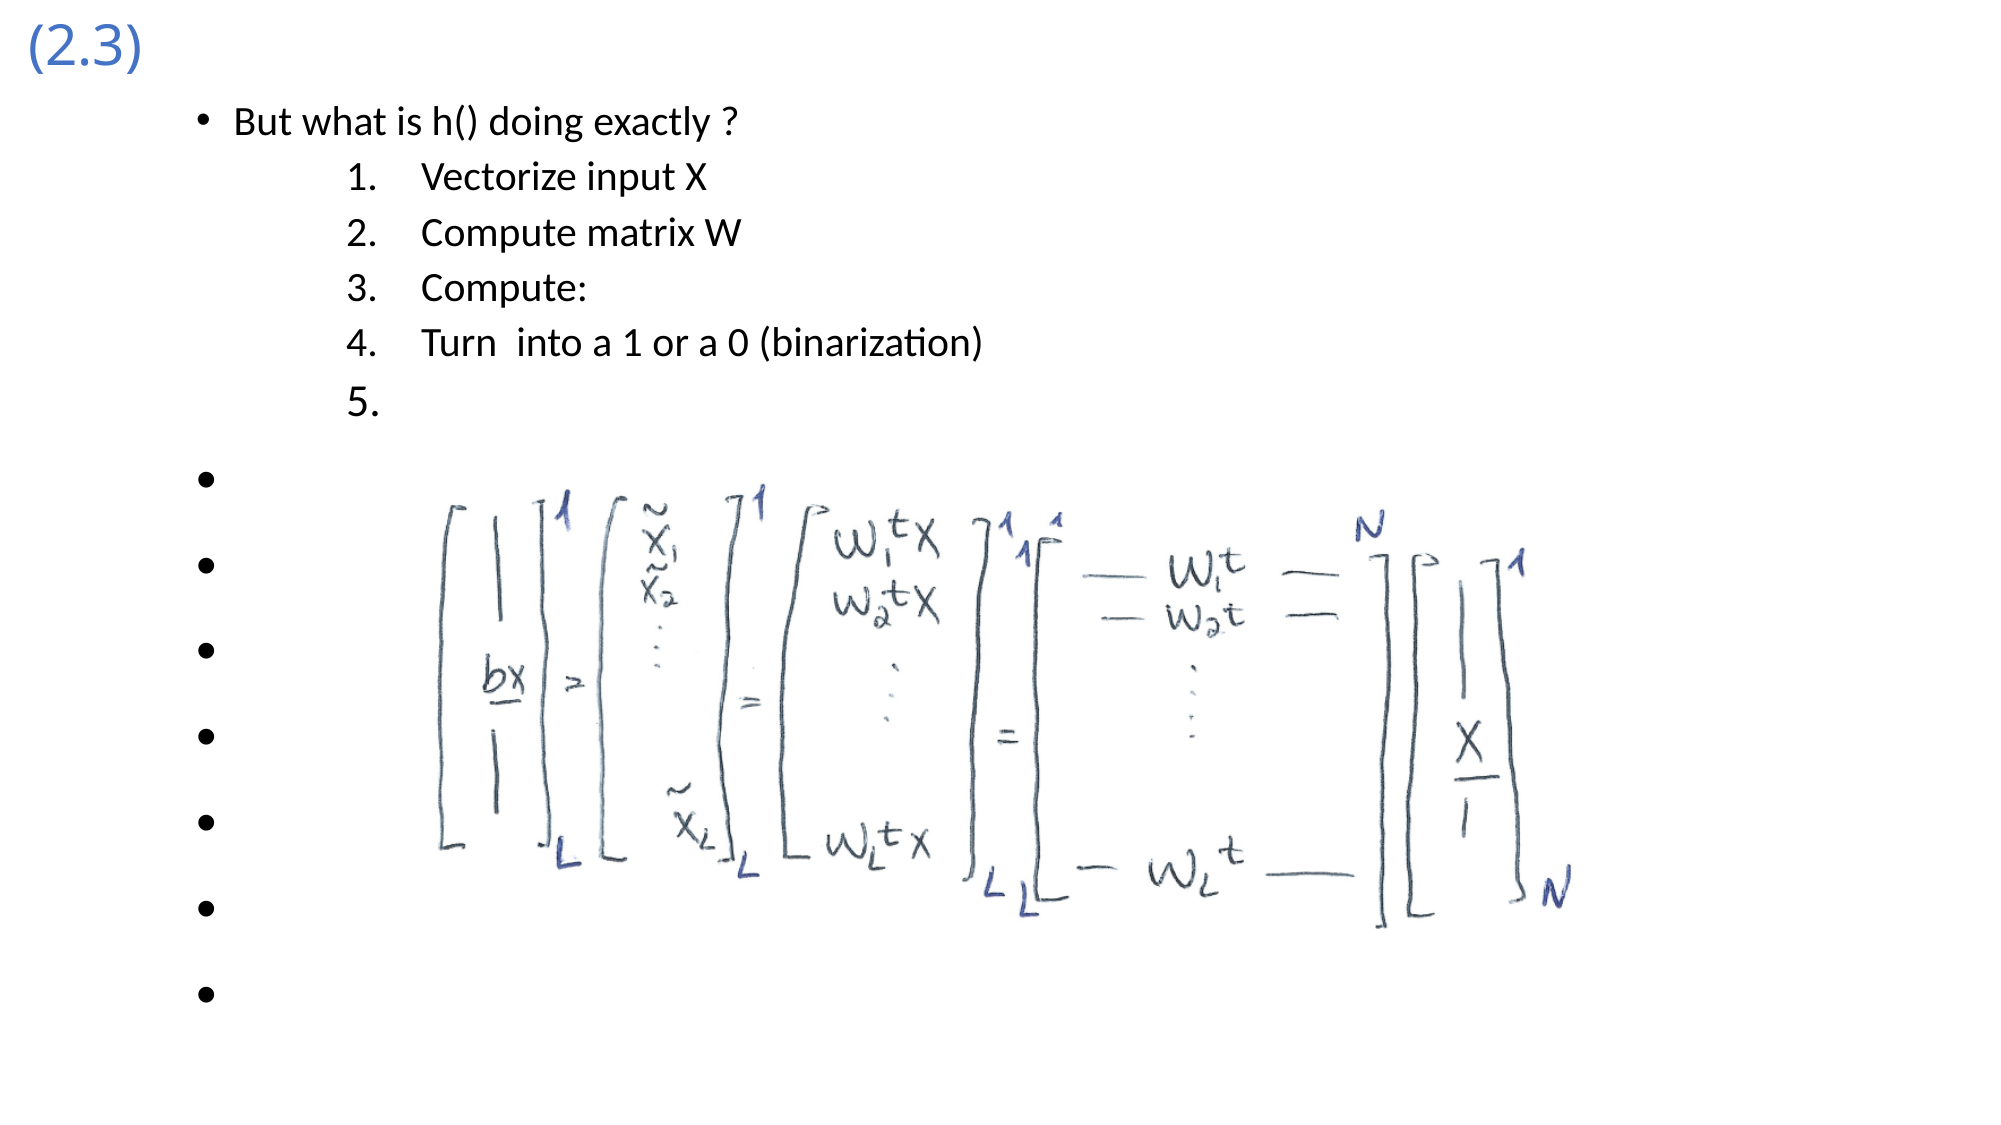

# (2.3)
But what is h() doing exactly ?
Vectorize input X
Compute matrix W
Compute:
Turn into a 1 or a 0 (binarization)